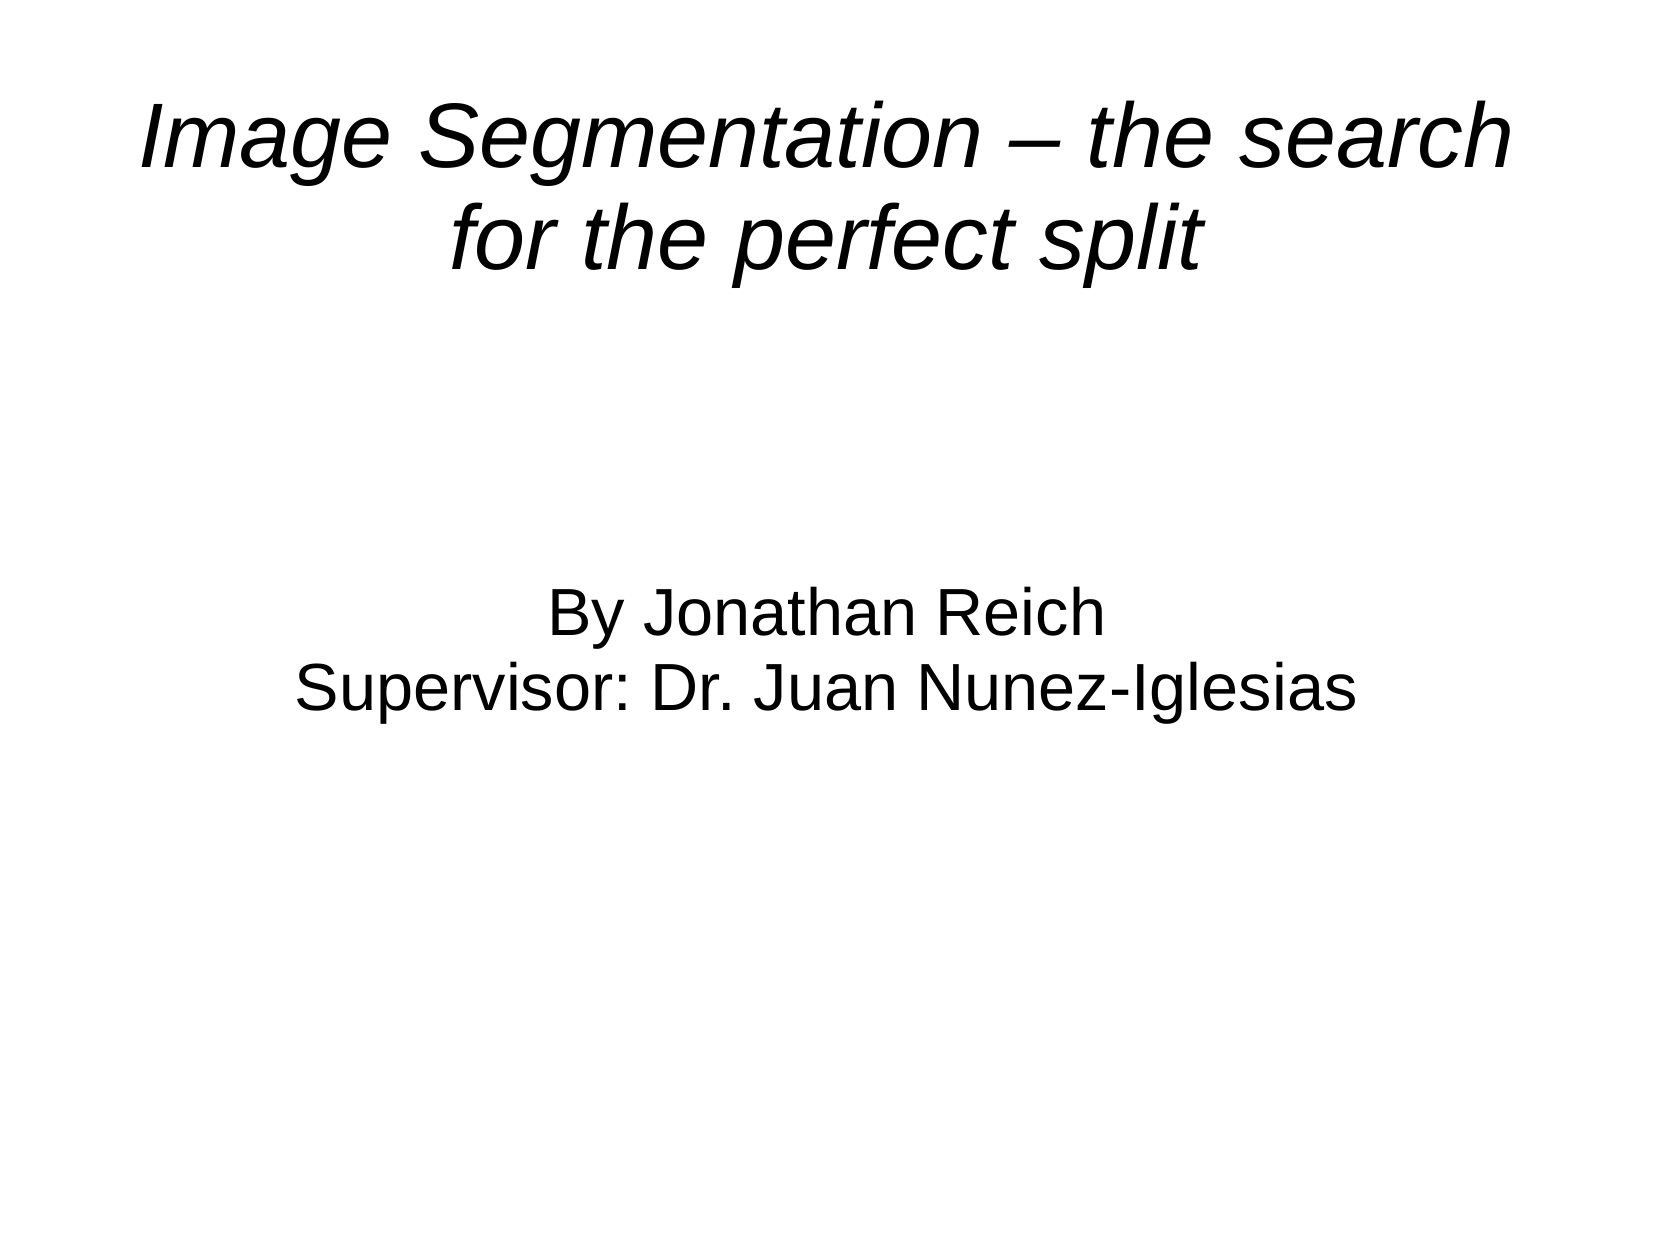

# Image Segmentation – the search for the perfect split
By Jonathan Reich
Supervisor: Dr. Juan Nunez-Iglesias